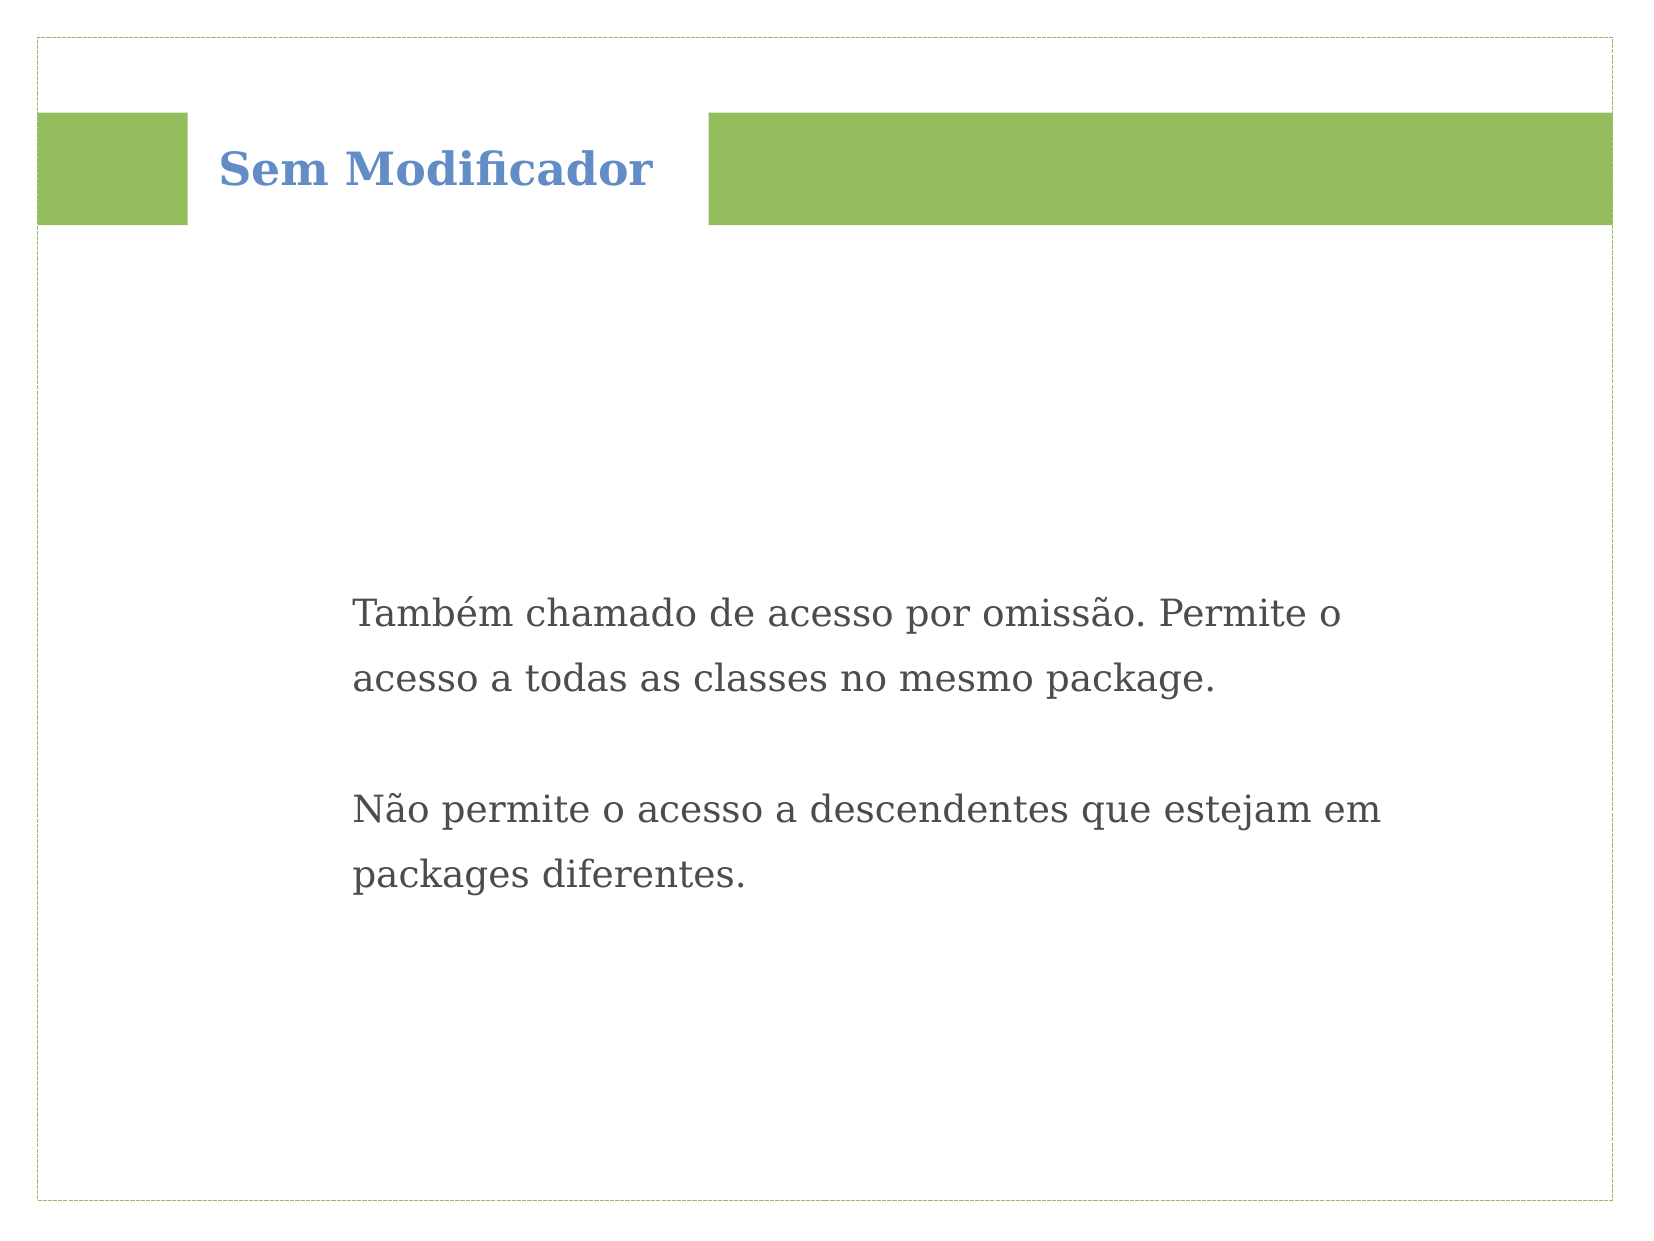

Sem Modificador
Também chamado de acesso por omissão. Permite o acesso a todas as classes no mesmo package.
Não permite o acesso a descendentes que estejam em packages diferentes.